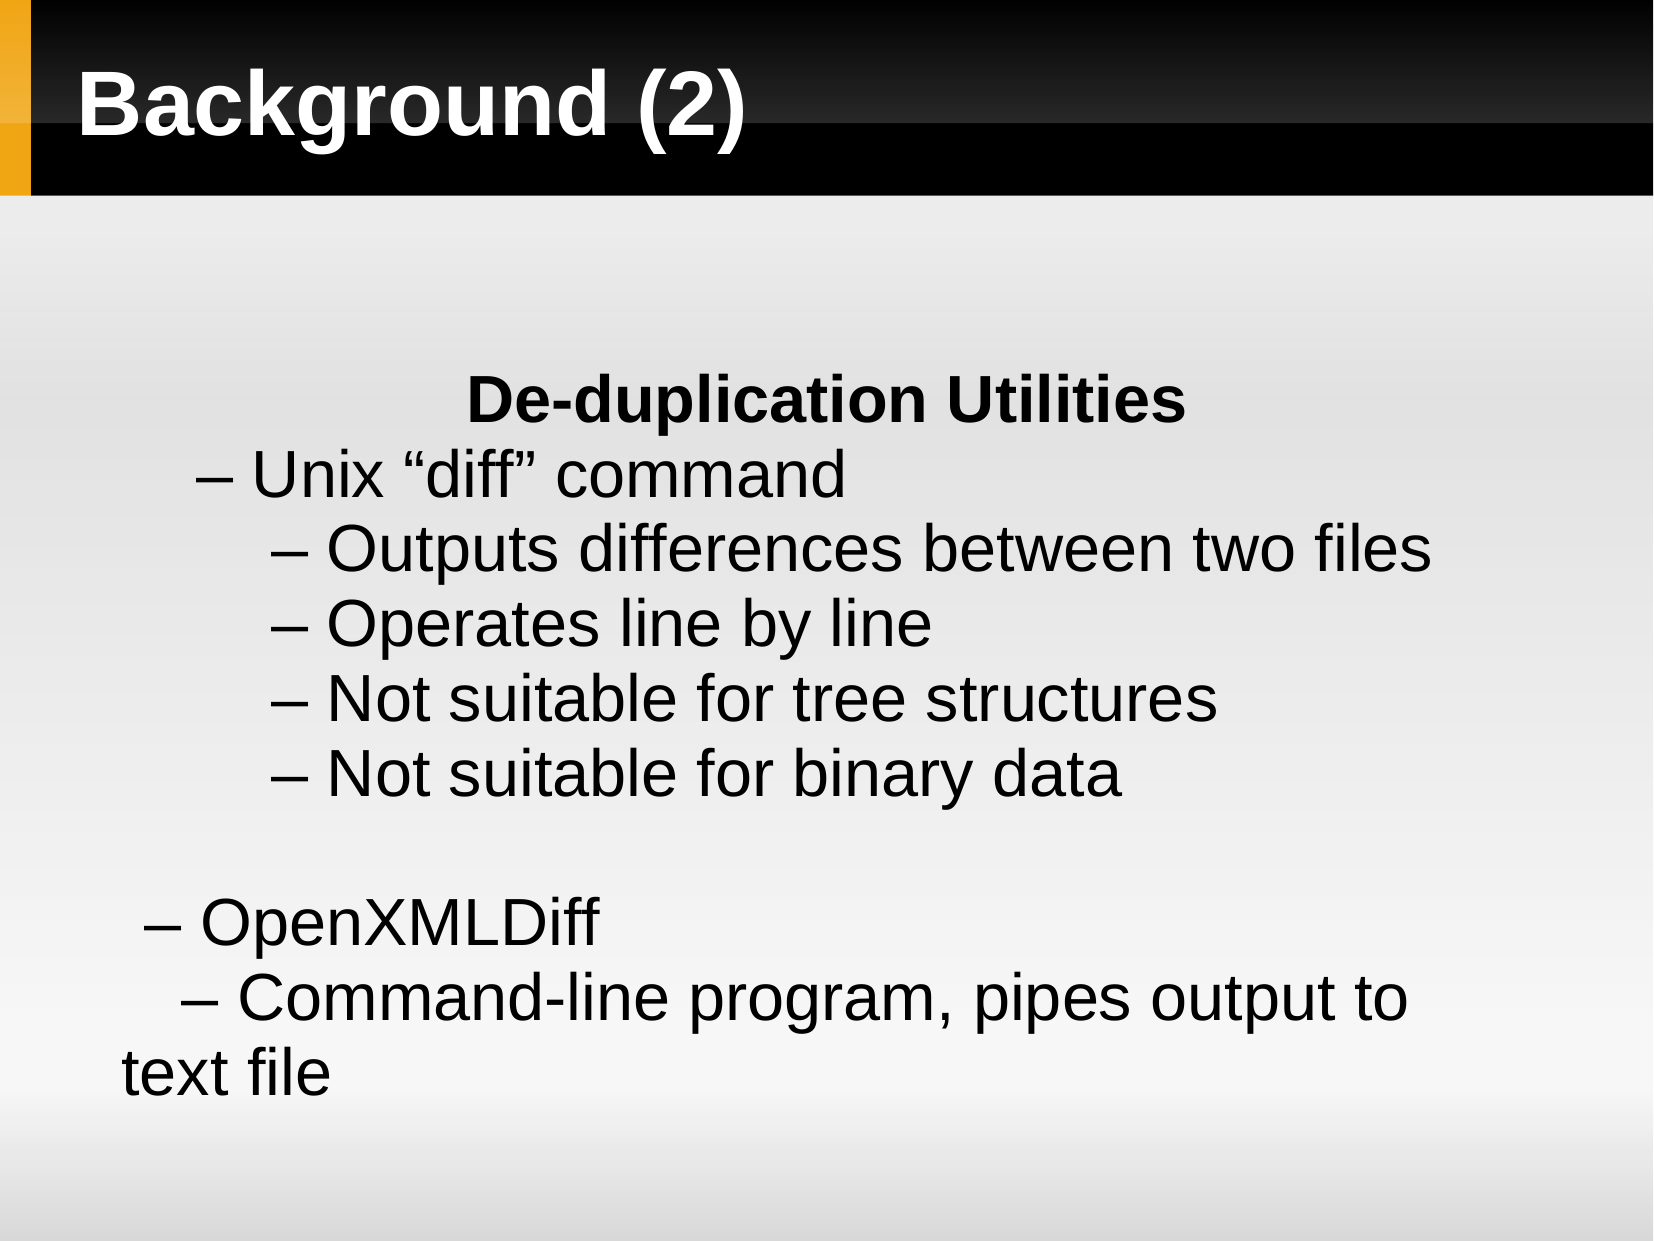

# Background (2)
De-duplication Utilities
	– Unix “diff” command
		– Outputs differences between two files
		– Operates line by line
		– Not suitable for tree structures
		– Not suitable for binary data
– OpenXMLDiff
 – Command-line program, pipes output to text file